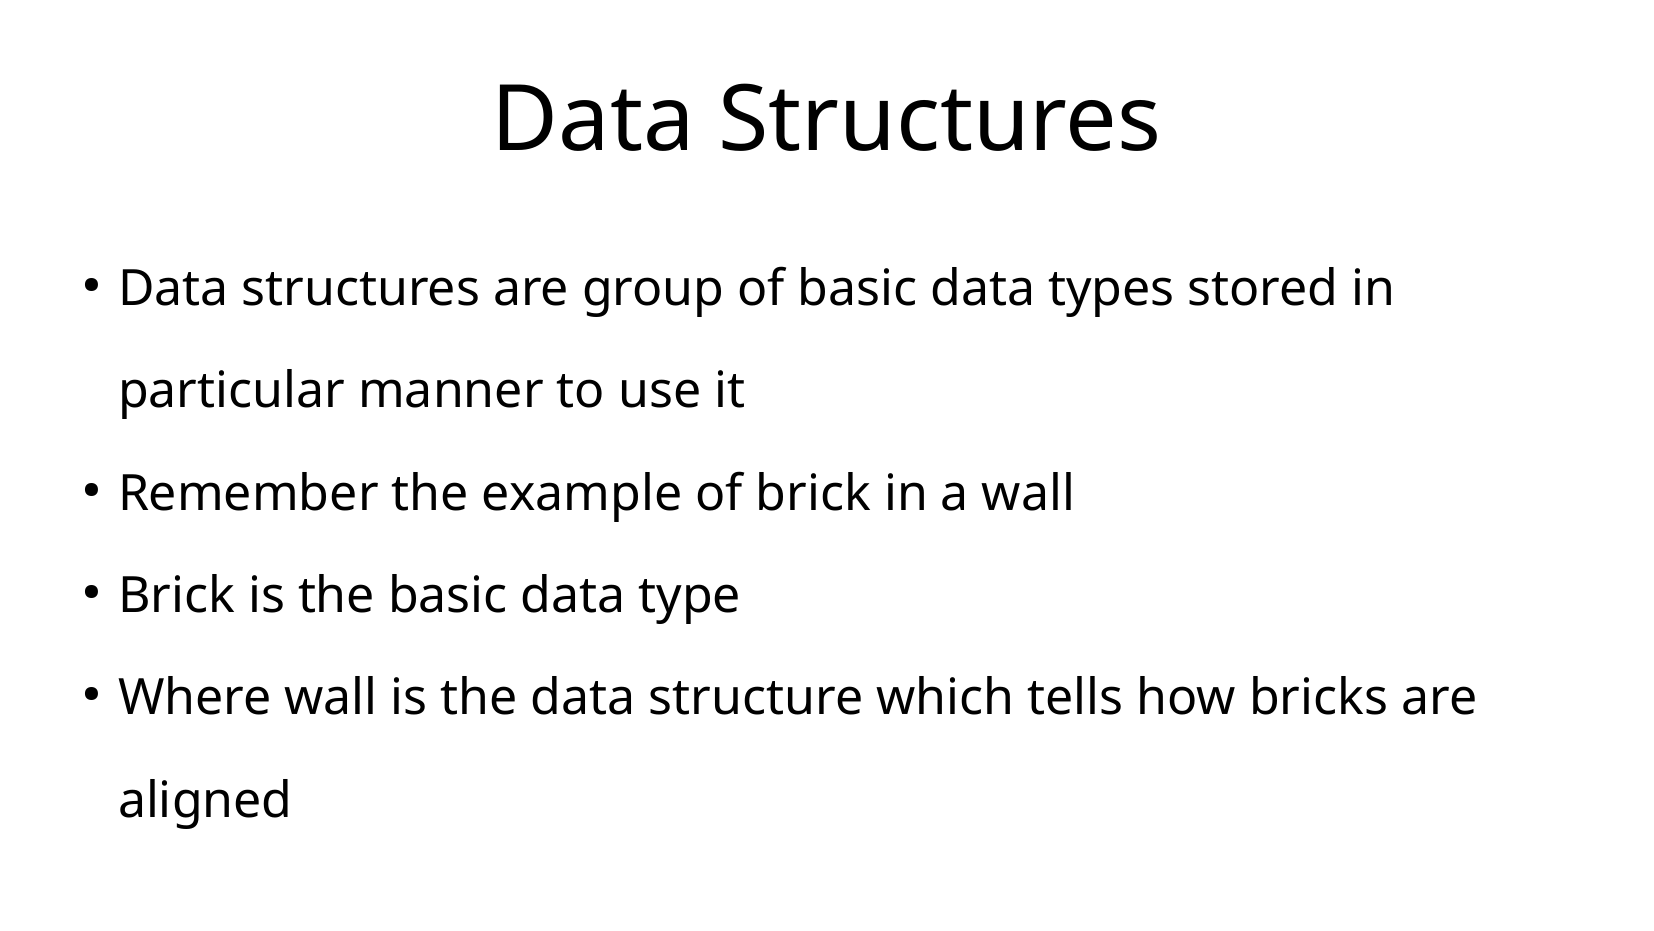

# Data Structures
Data structures are group of basic data types stored in particular manner to use it
Remember the example of brick in a wall
Brick is the basic data type
Where wall is the data structure which tells how bricks are aligned